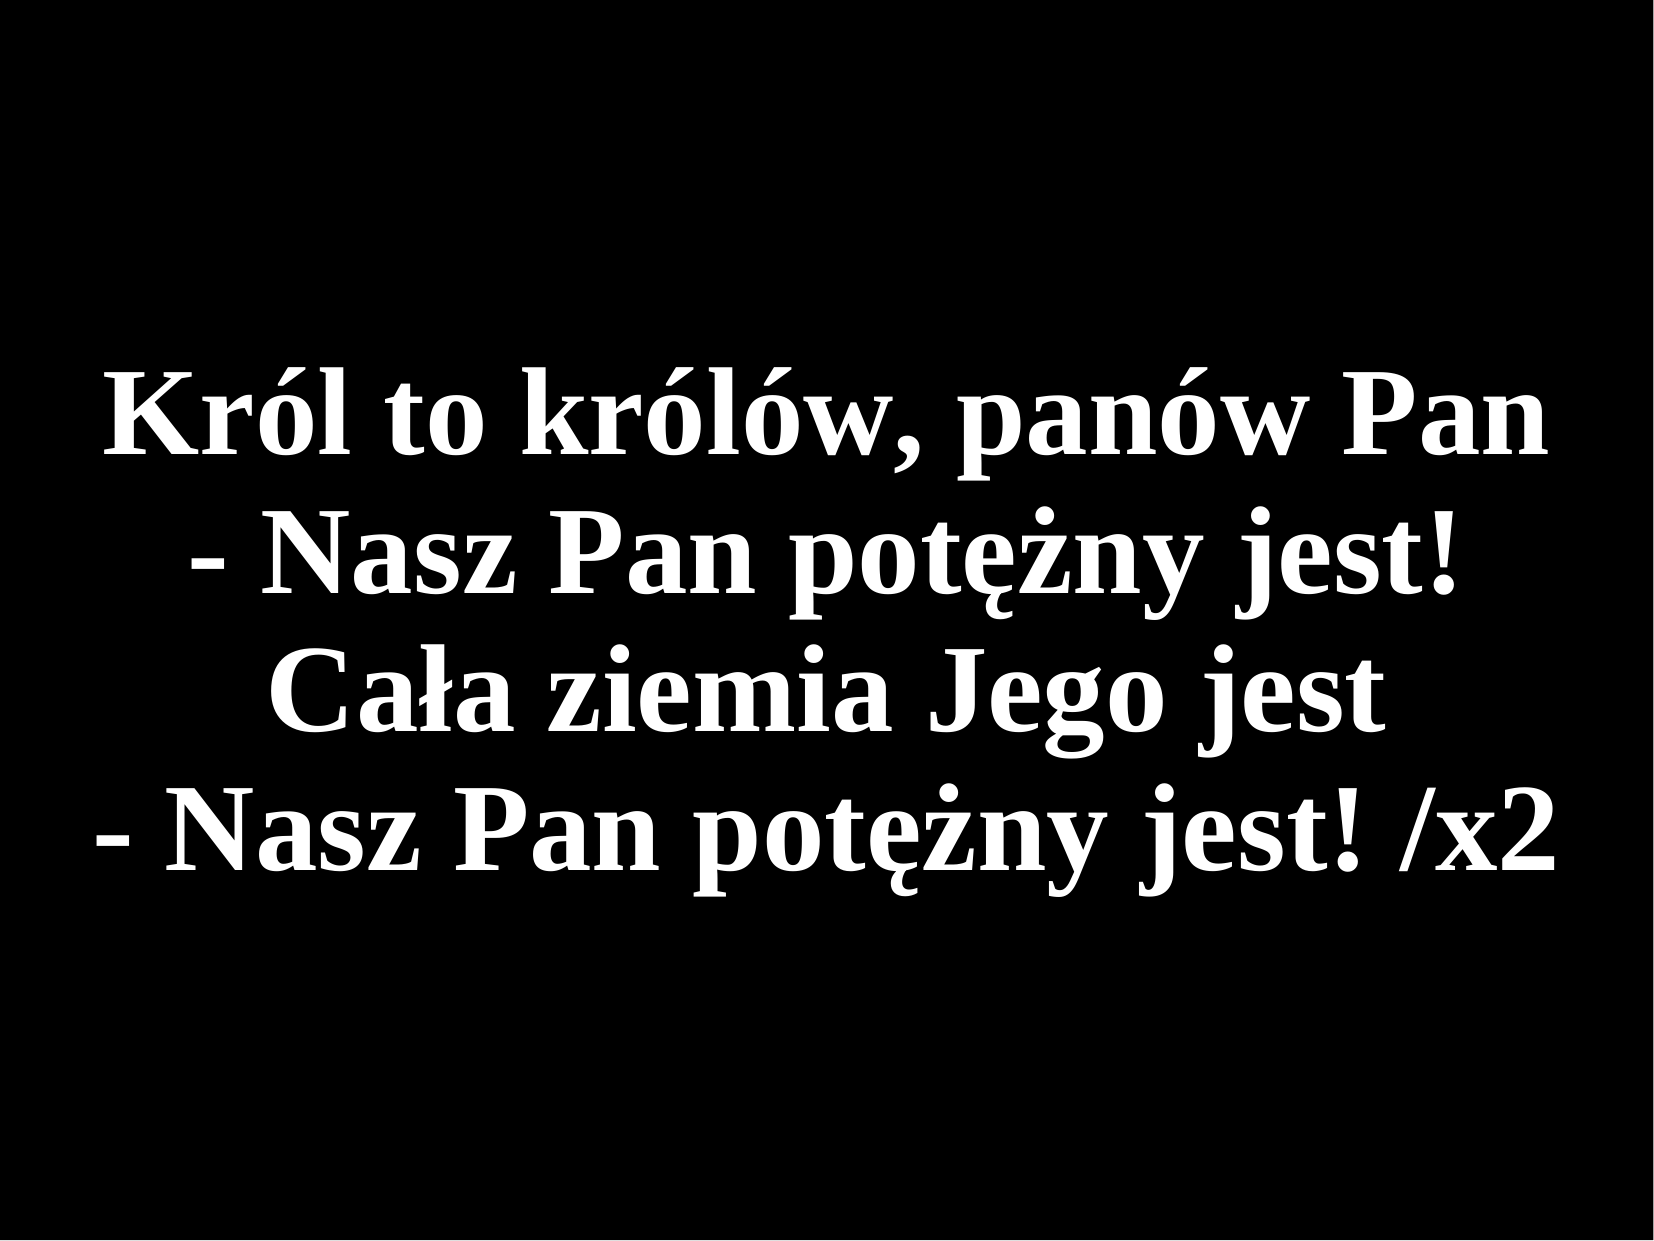

# Król to królów, panów Pan - Nasz Pan potężny jest! Cała ziemia Jego jest - Nasz Pan potężny jest! /x2